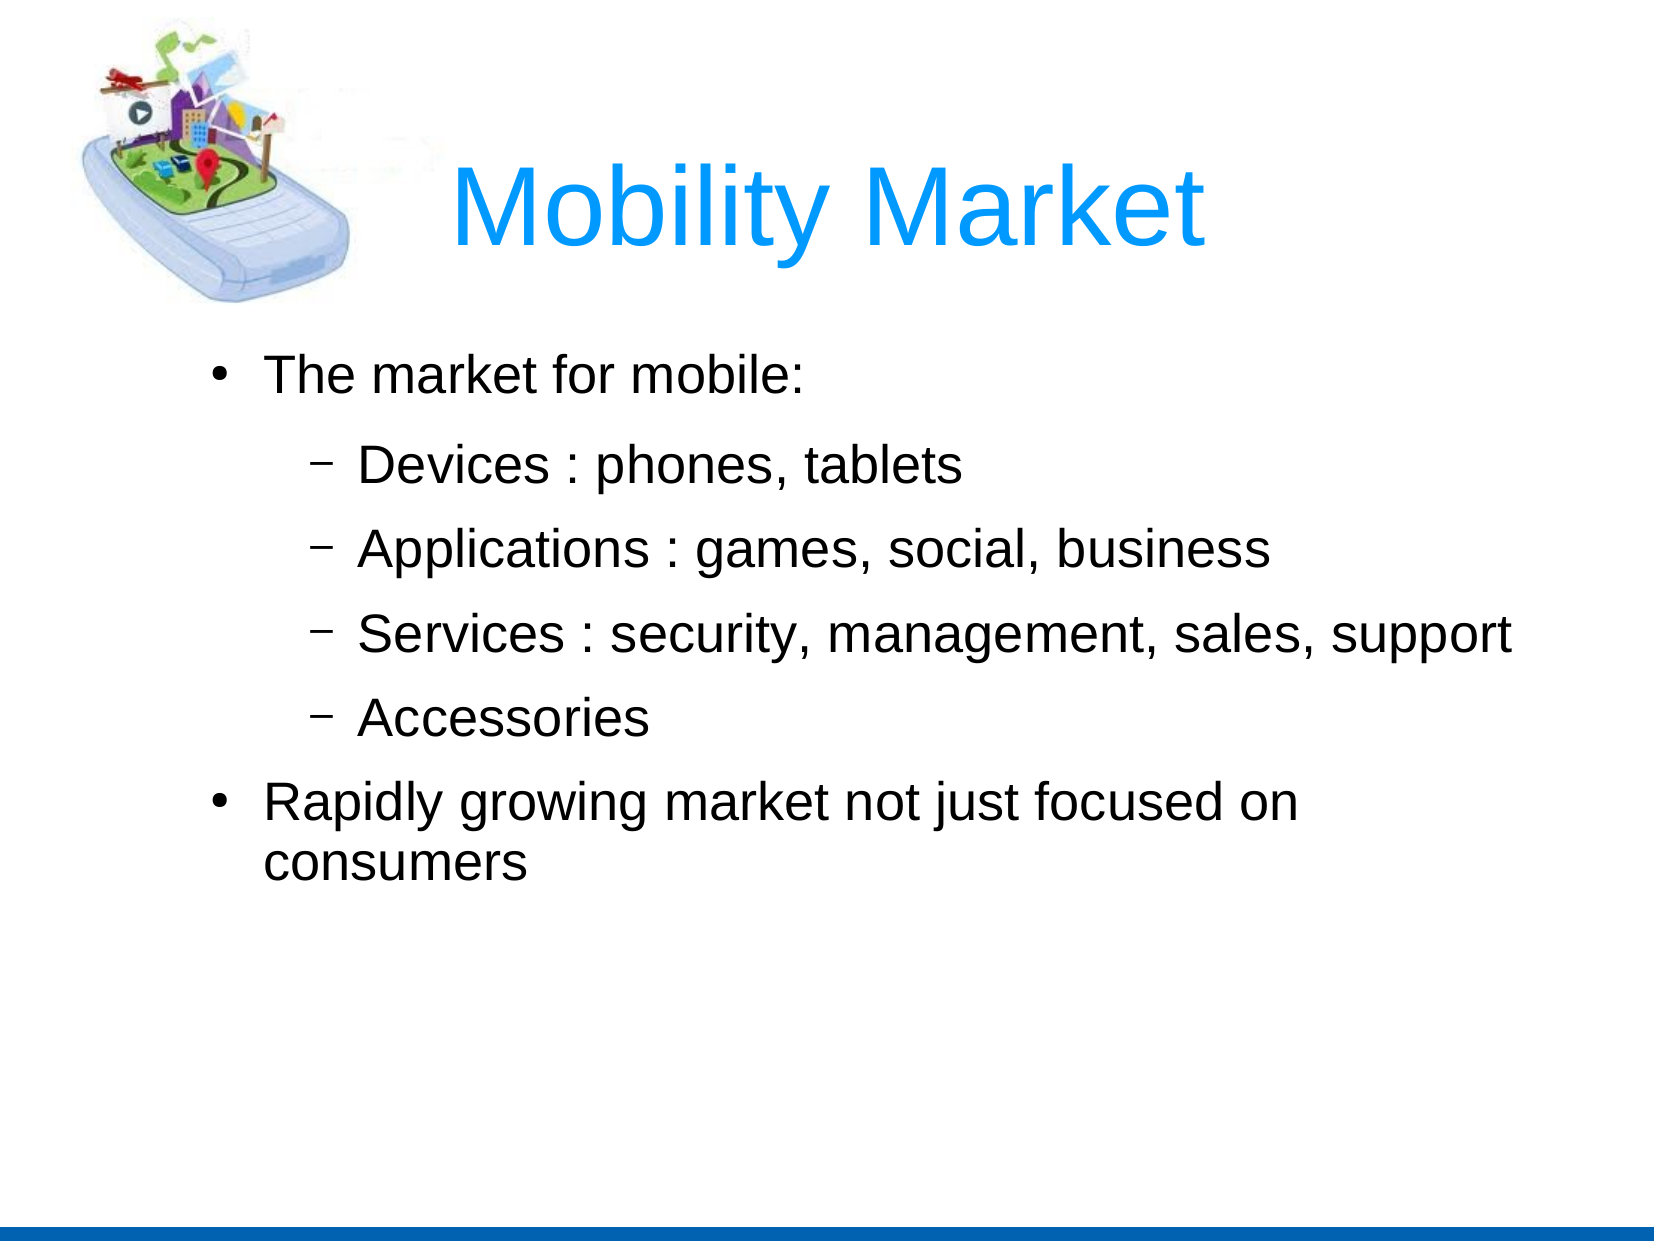

# Mobility Market
The market for mobile:
Devices : phones, tablets
Applications : games, social, business
Services : security, management, sales, support
Accessories
Rapidly growing market not just focused on consumers